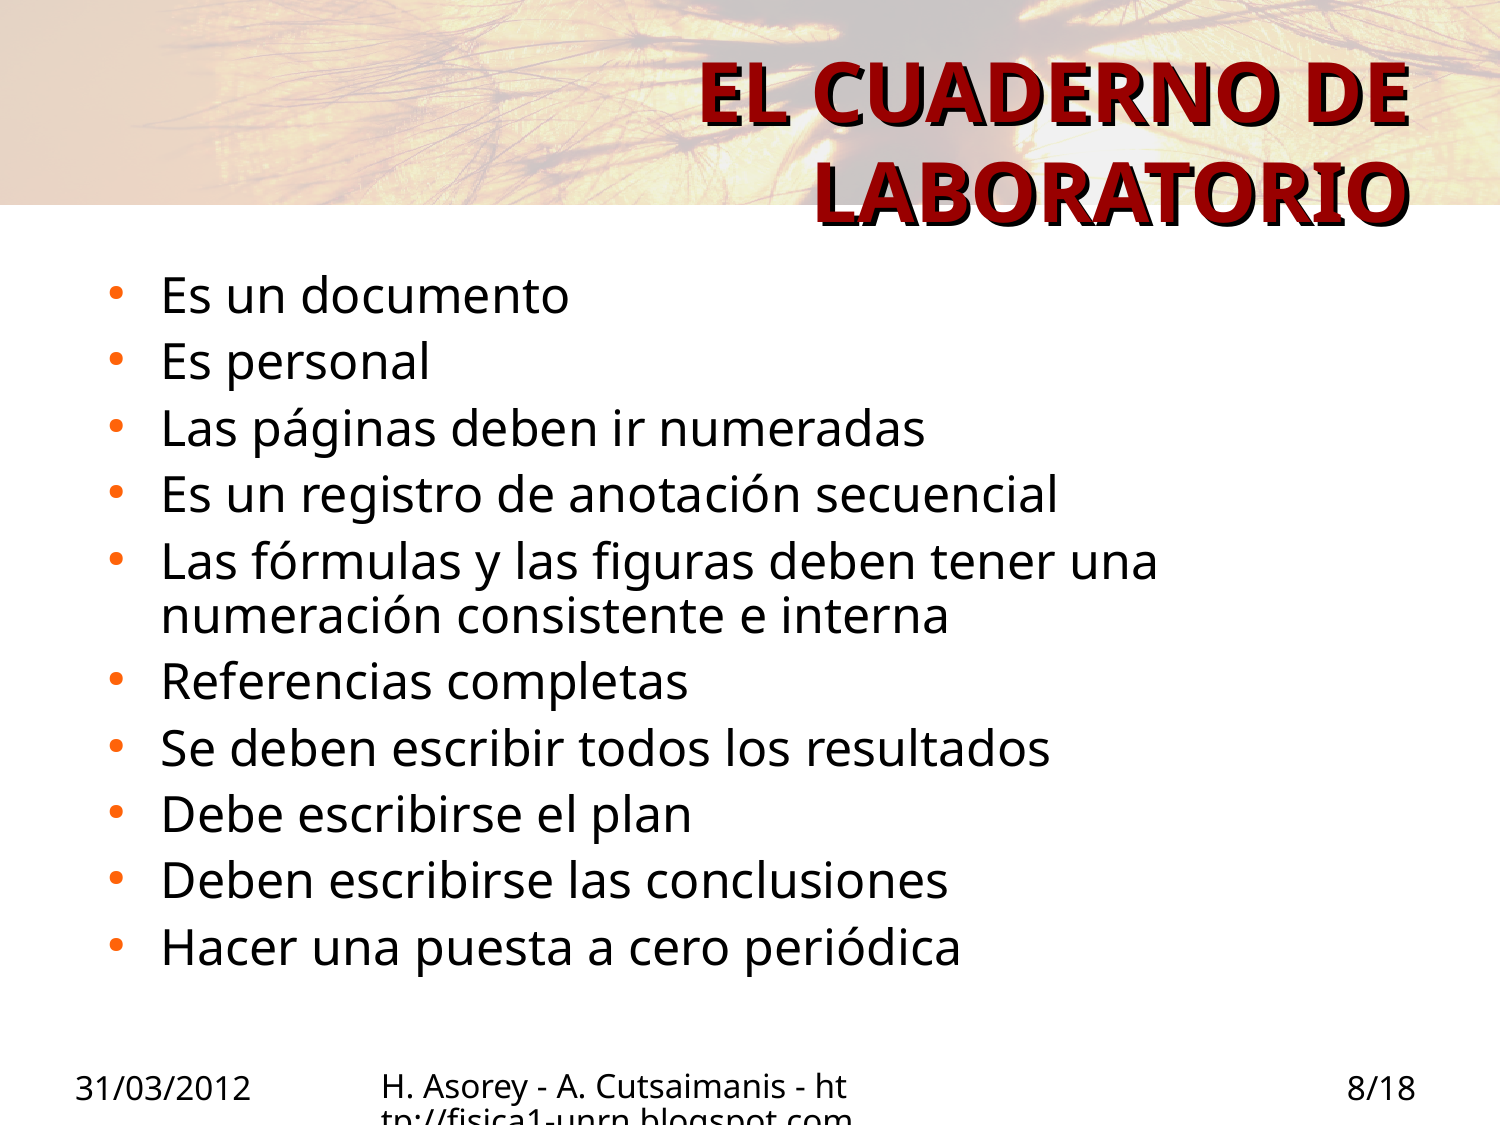

# EL CUADERNO DE LABORATORIO
Es un documento
Es personal
Las páginas deben ir numeradas
Es un registro de anotación secuencial
Las fórmulas y las figuras deben tener una numeración consistente e interna
Referencias completas
Se deben escribir todos los resultados
Debe escribirse el plan
Deben escribirse las conclusiones
Hacer una puesta a cero periódica
H. Asorey - A. Cutsaimanis - http://fisica1-unrn.blogspot.com
31/03/2012
8